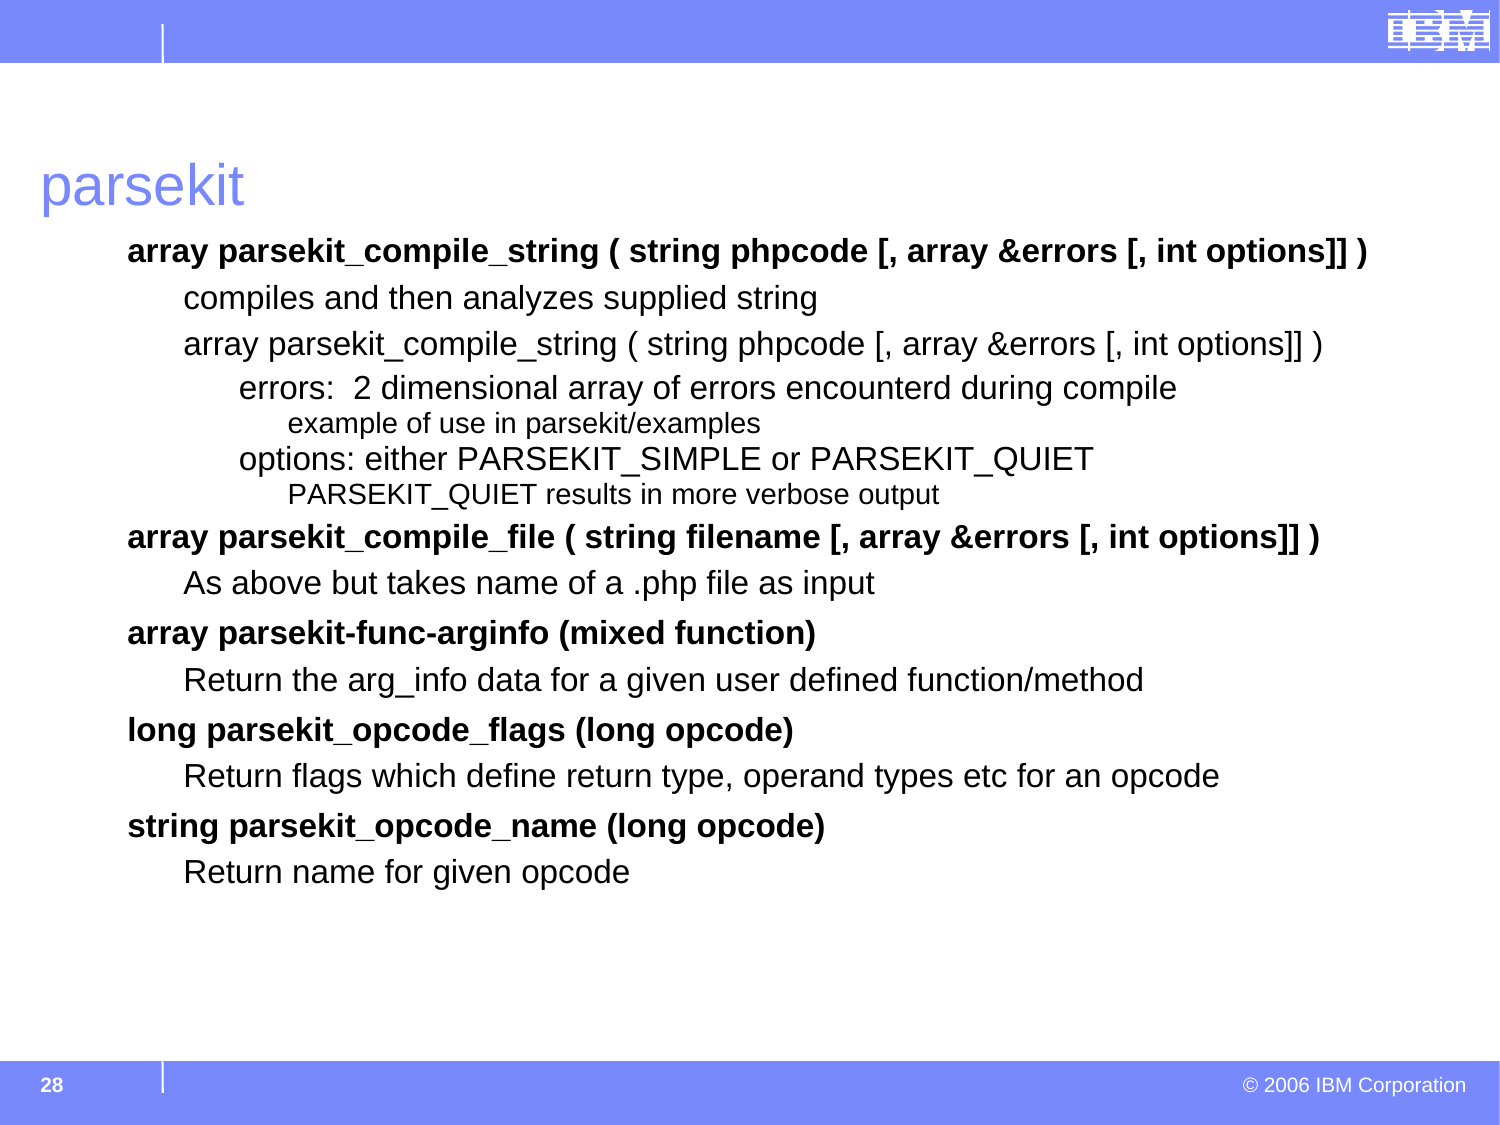

# parsekit
array parsekit_compile_string ( string phpcode [, array &errors [, int options]] )‏
compiles and then analyzes supplied string
array parsekit_compile_string ( string phpcode [, array &errors [, int options]] )‏
errors: 2 dimensional array of errors encounterd during compile
example of use in parsekit/examples
options: either PARSEKIT_SIMPLE or PARSEKIT_QUIET
PARSEKIT_QUIET results in more verbose output
array parsekit_compile_file ( string filename [, array &errors [, int options]] )‏
As above but takes name of a .php file as input
array parsekit-func-arginfo (mixed function)‏
Return the arg_info data for a given user defined function/method
long parsekit_opcode_flags (long opcode)‏
Return flags which define return type, operand types etc for an opcode
string parsekit_opcode_name (long opcode)‏
Return name for given opcode
28